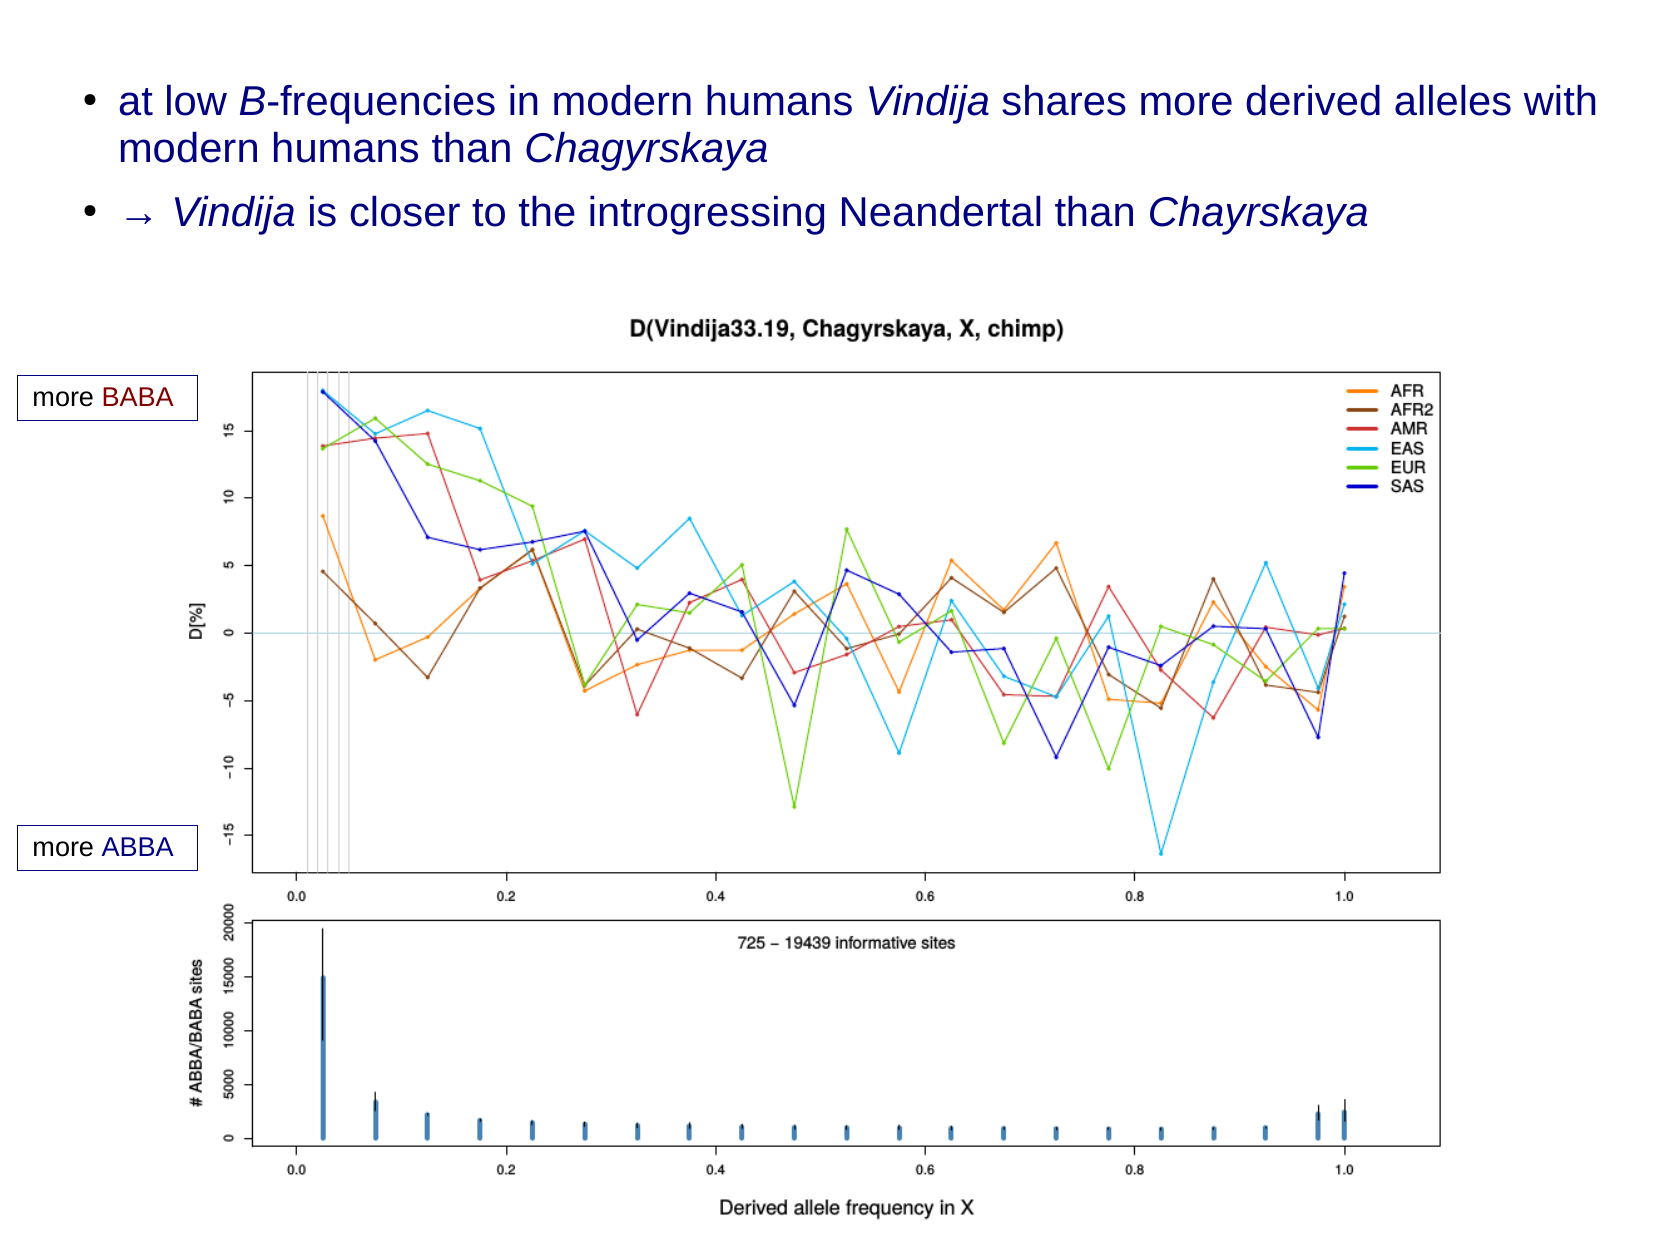

# at low B-frequencies in modern humans Vindija shares more derived alleles with modern humans than Chagyrskaya
→ Vindija is closer to the introgressing Neandertal than Chayrskaya
more BABA
more ABBA